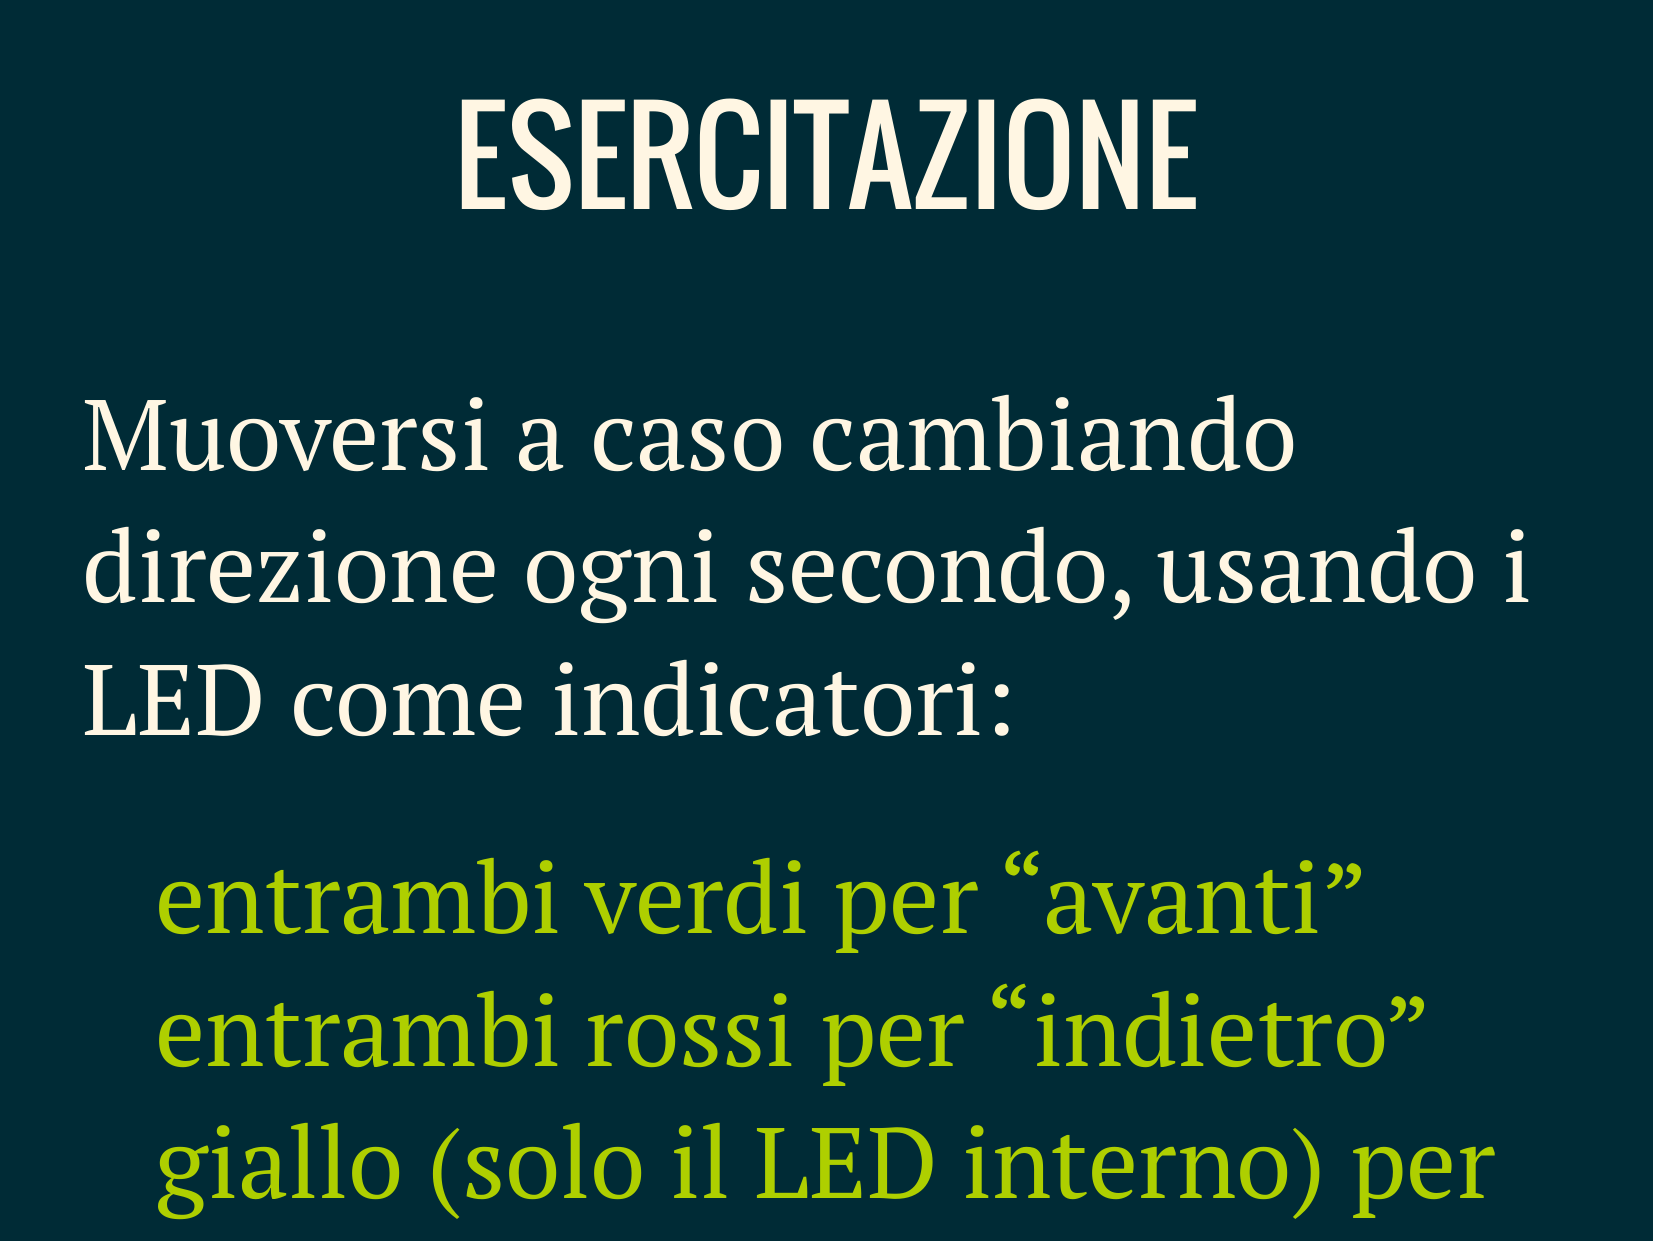

# Esercitazione
Muoversi a caso cambiando direzione ogni secondo, usando i LED come indicatori:
 entrambi verdi per “avanti”
 entrambi rossi per “indietro”
 giallo (solo il LED interno) per “gira”.